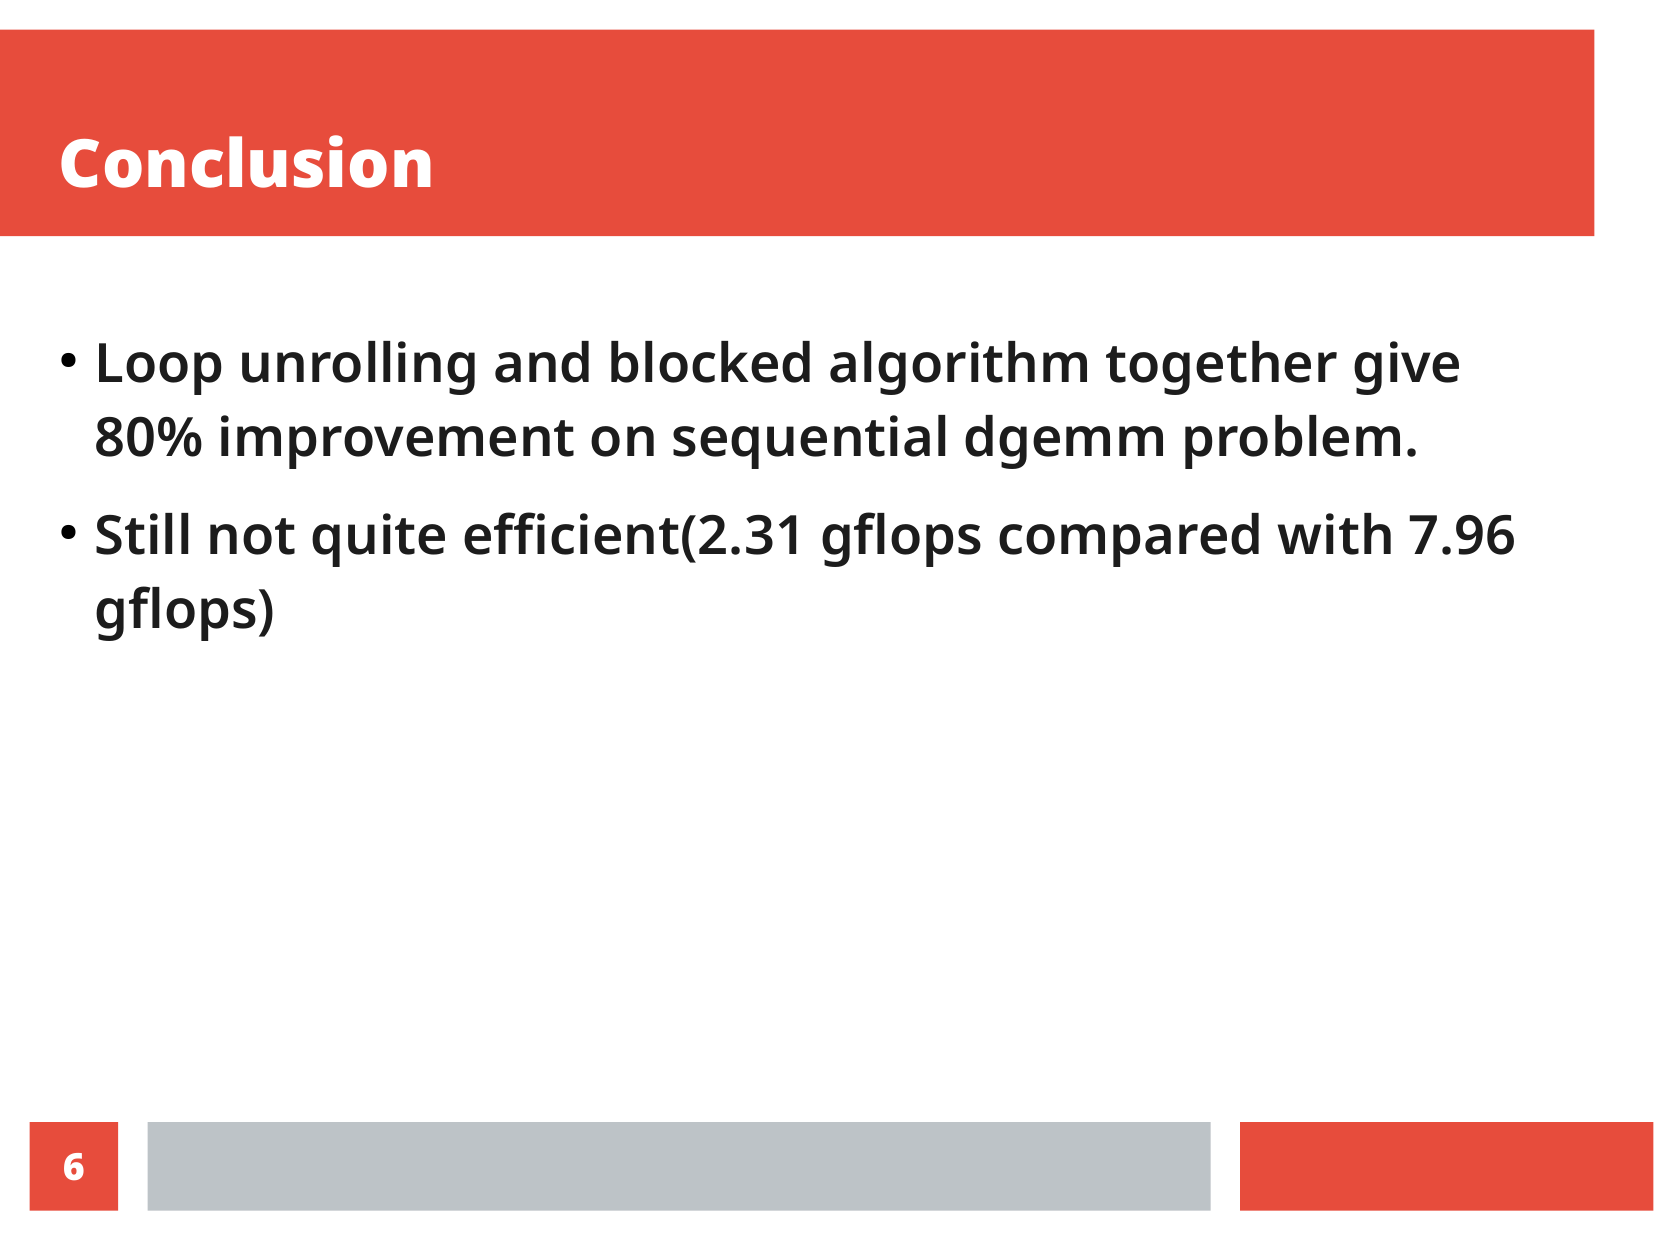

# Conclusion
Loop unrolling and blocked algorithm together give 80% improvement on sequential dgemm problem.
Still not quite efficient(2.31 gflops compared with 7.96 gflops)
6